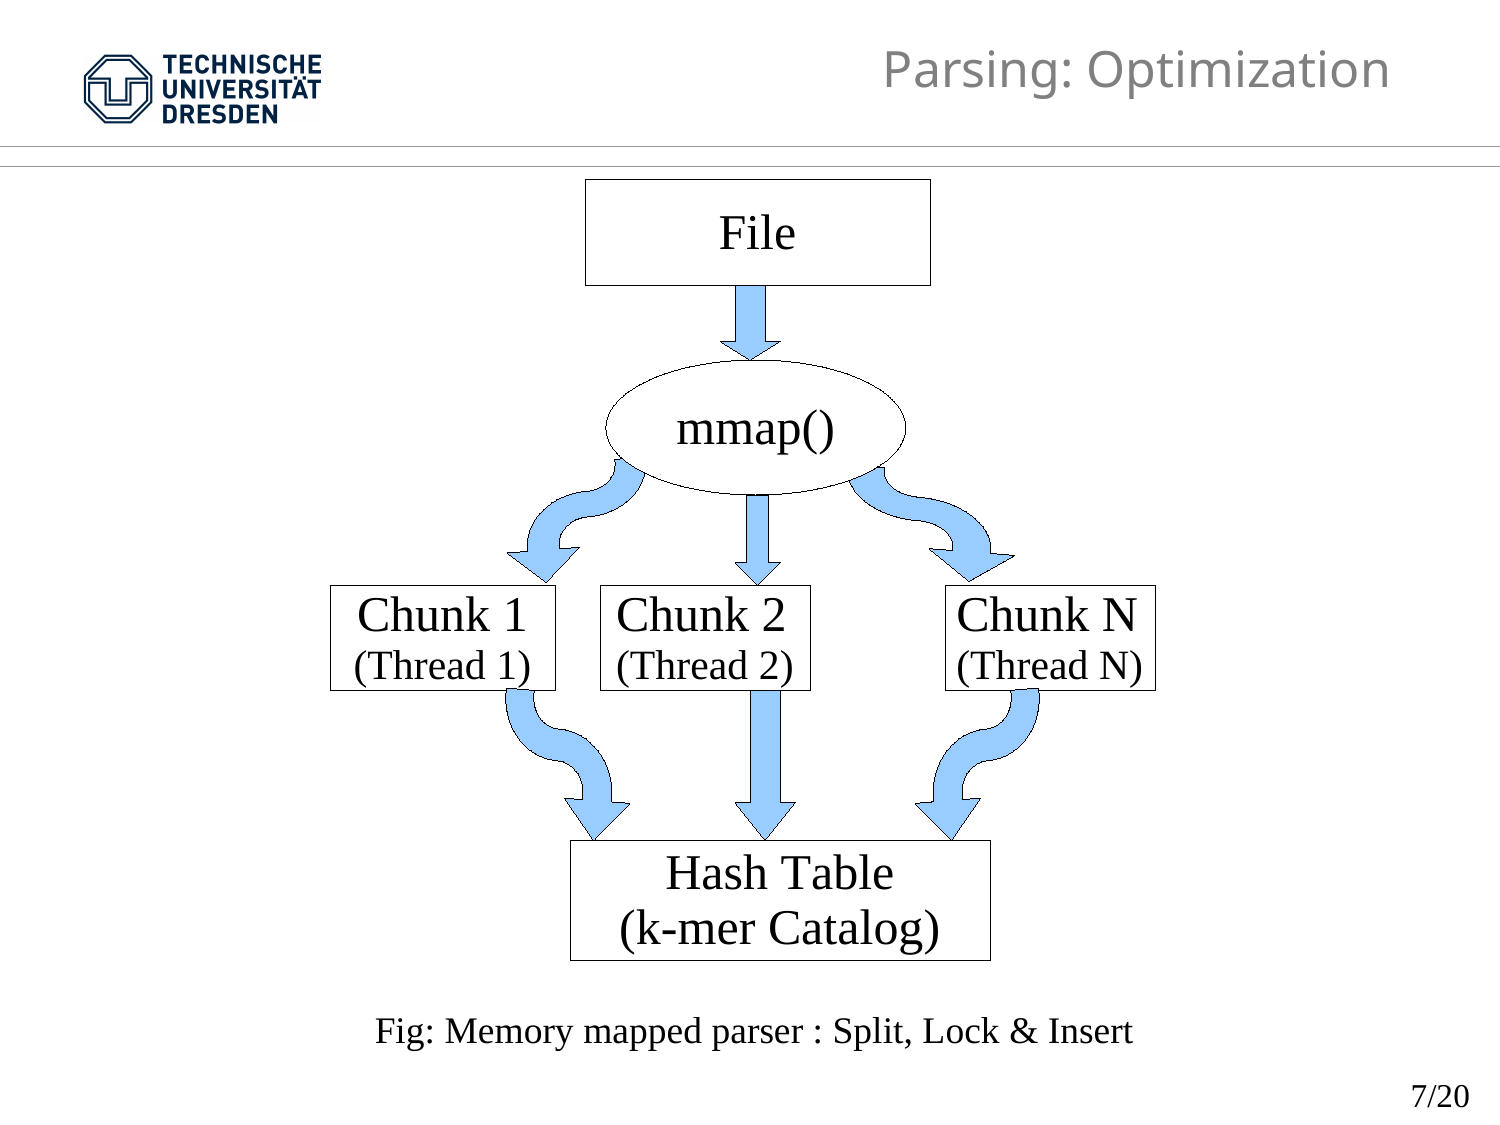

# Parsing: Optimization
File
mmap()
Chunk 1
(Thread 1)
Chunk 2
(Thread 2)
Chunk N
(Thread N)
Hash Table
(k-mer Catalog)
Fig: Memory mapped parser : Split, Lock & Insert
7